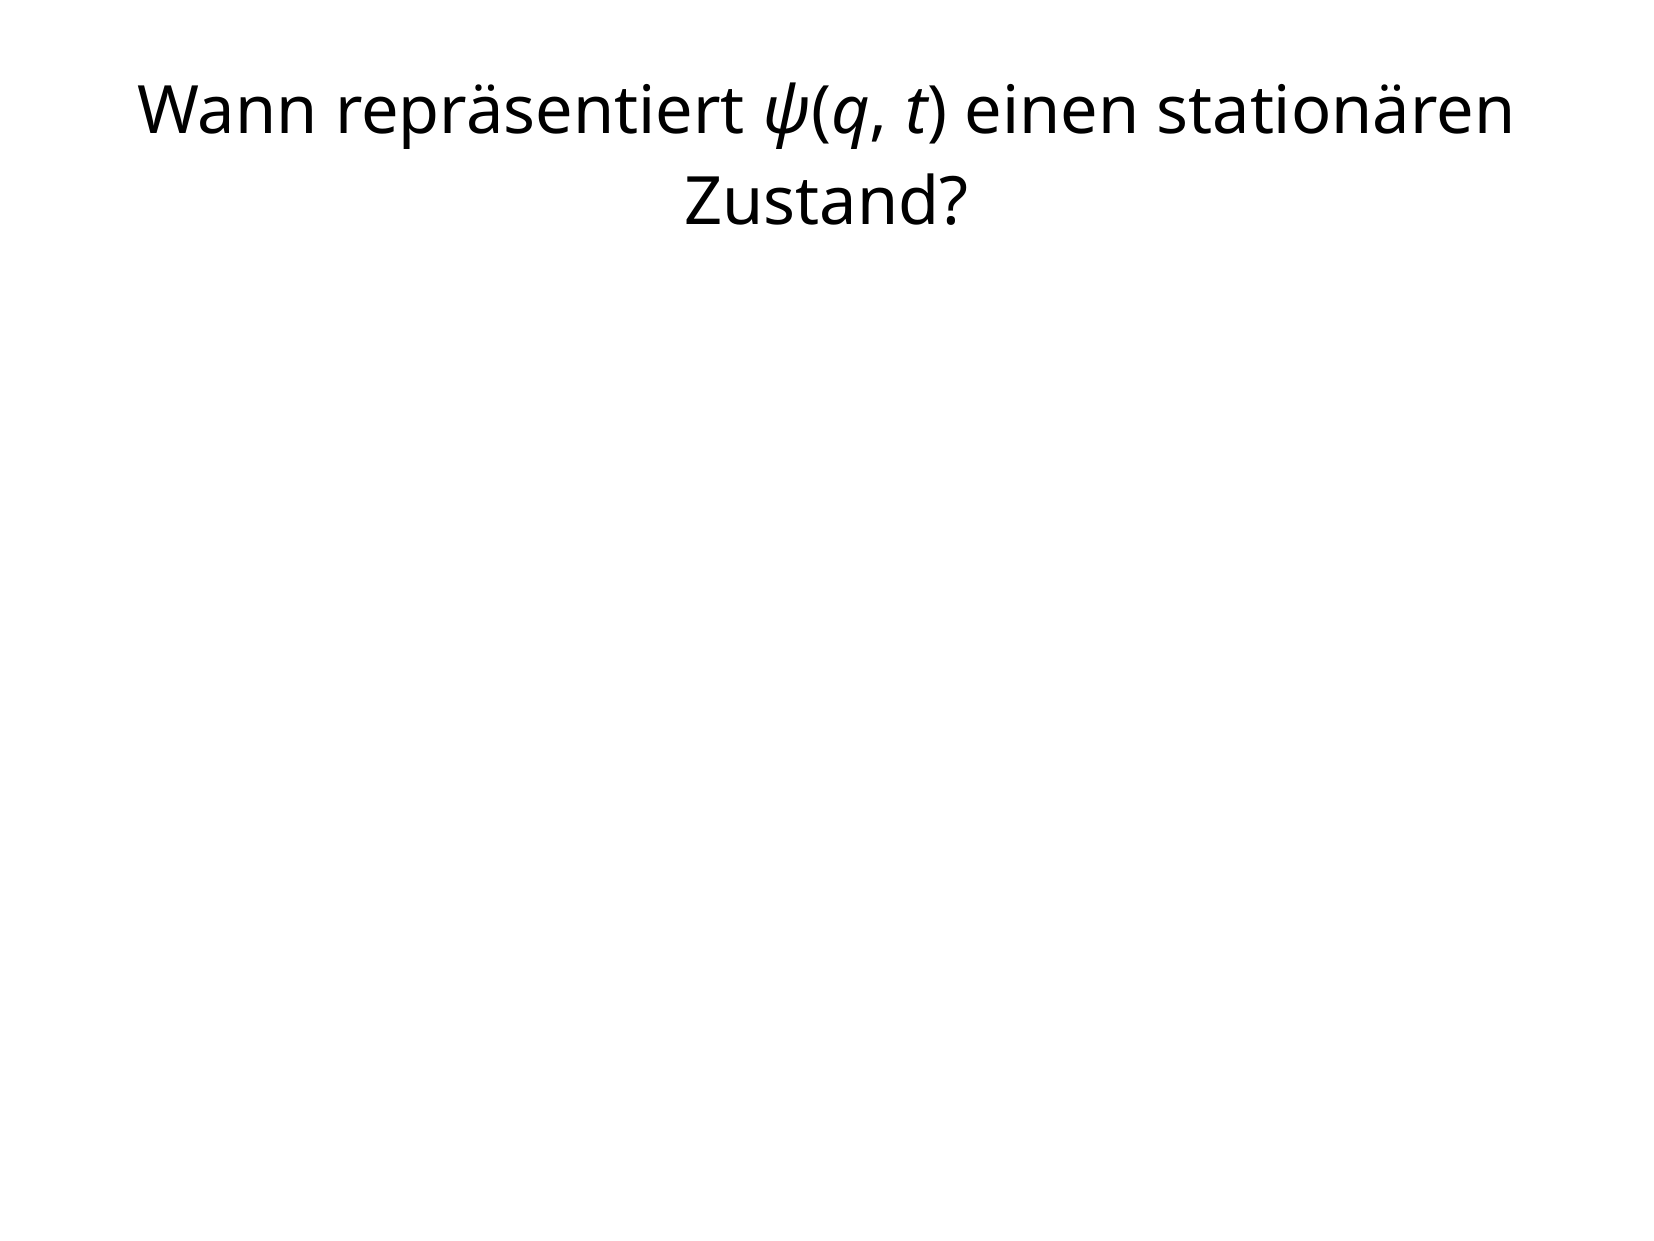

# Wann repräsentiert ψ(q, t) einen stationären Zustand?